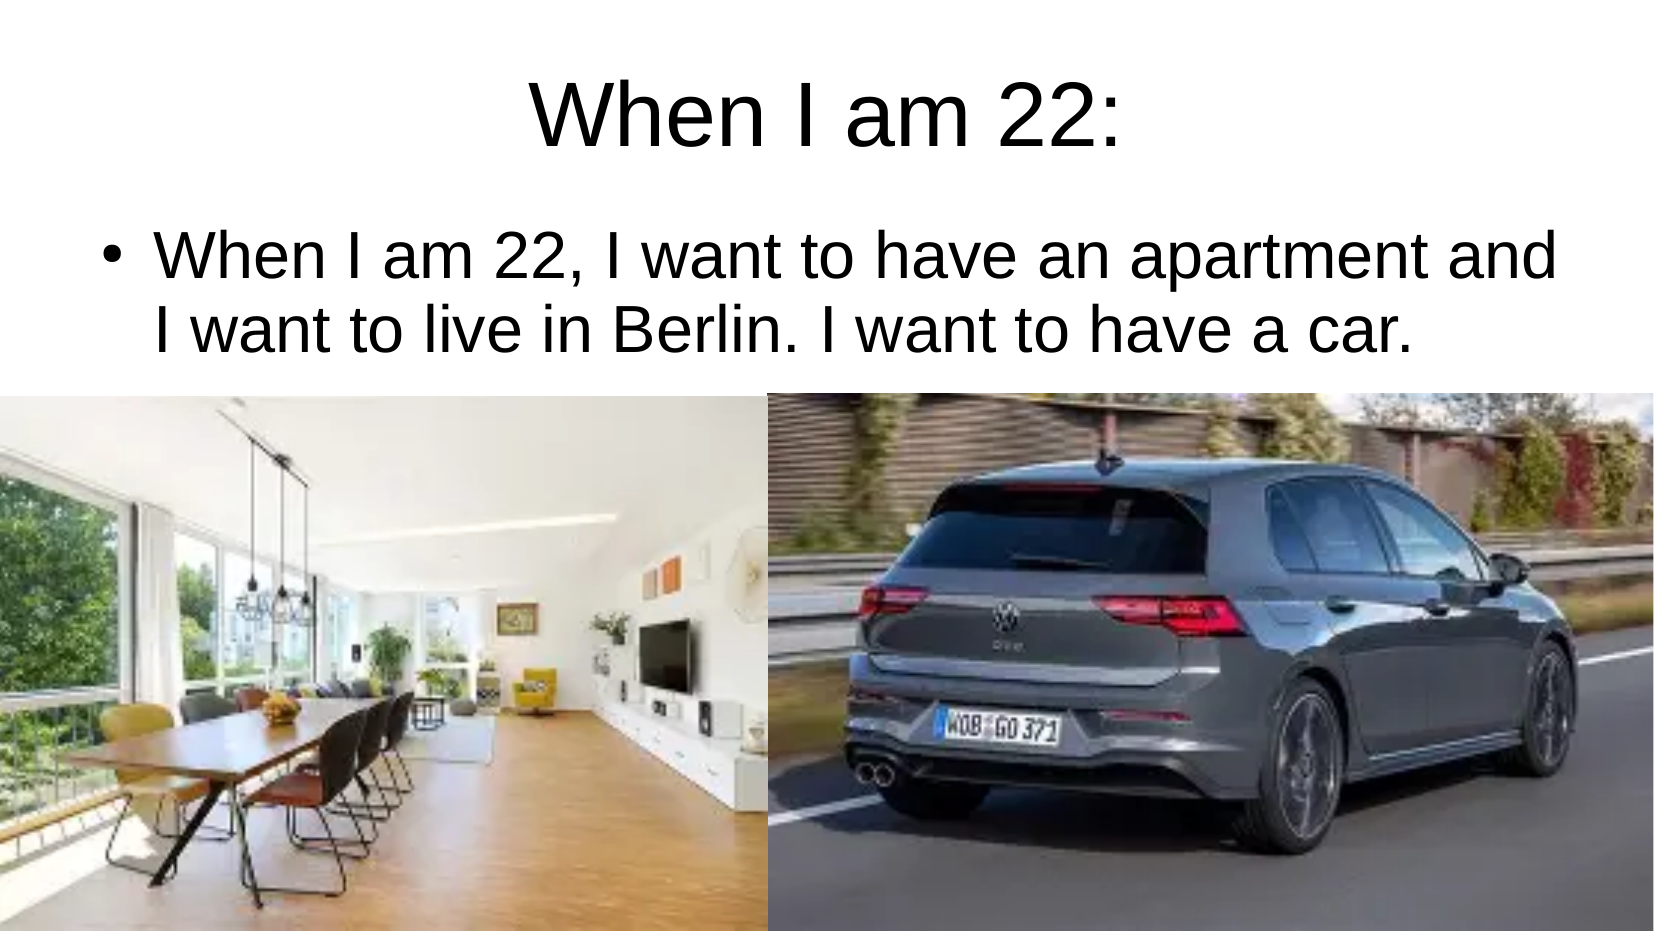

# When I am 22:
When I am 22, I want to have an apartment and I want to live in Berlin. I want to have a car.